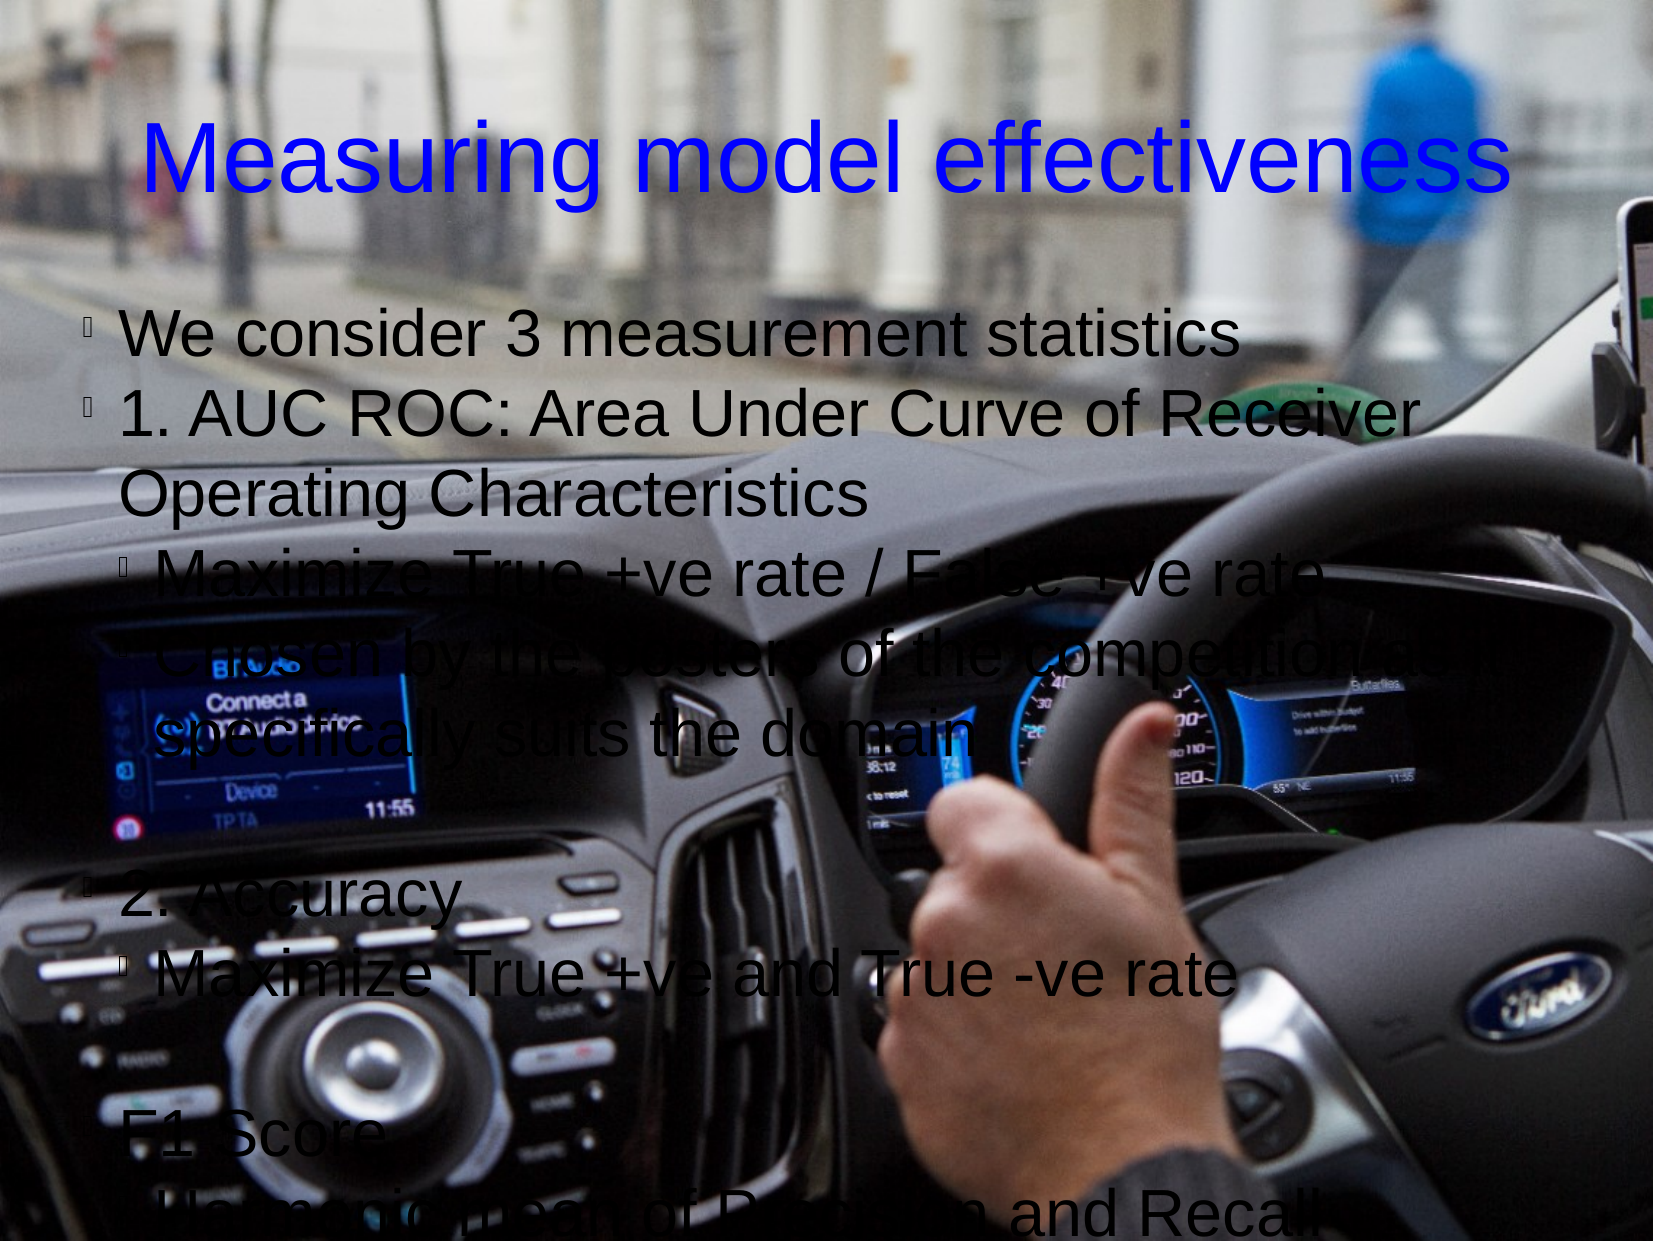

Measuring model effectiveness
We consider 3 measurement statistics
1. AUC ROC: Area Under Curve of Receiver Operating Characteristics
Maximize True +ve rate / False +ve rate
Chosen by the posters of the competition as it specifically suits the domain
2. Accuracy
Maximize True +ve and True -ve rate
F1 Score
Harmonic mean of Precision and Recall